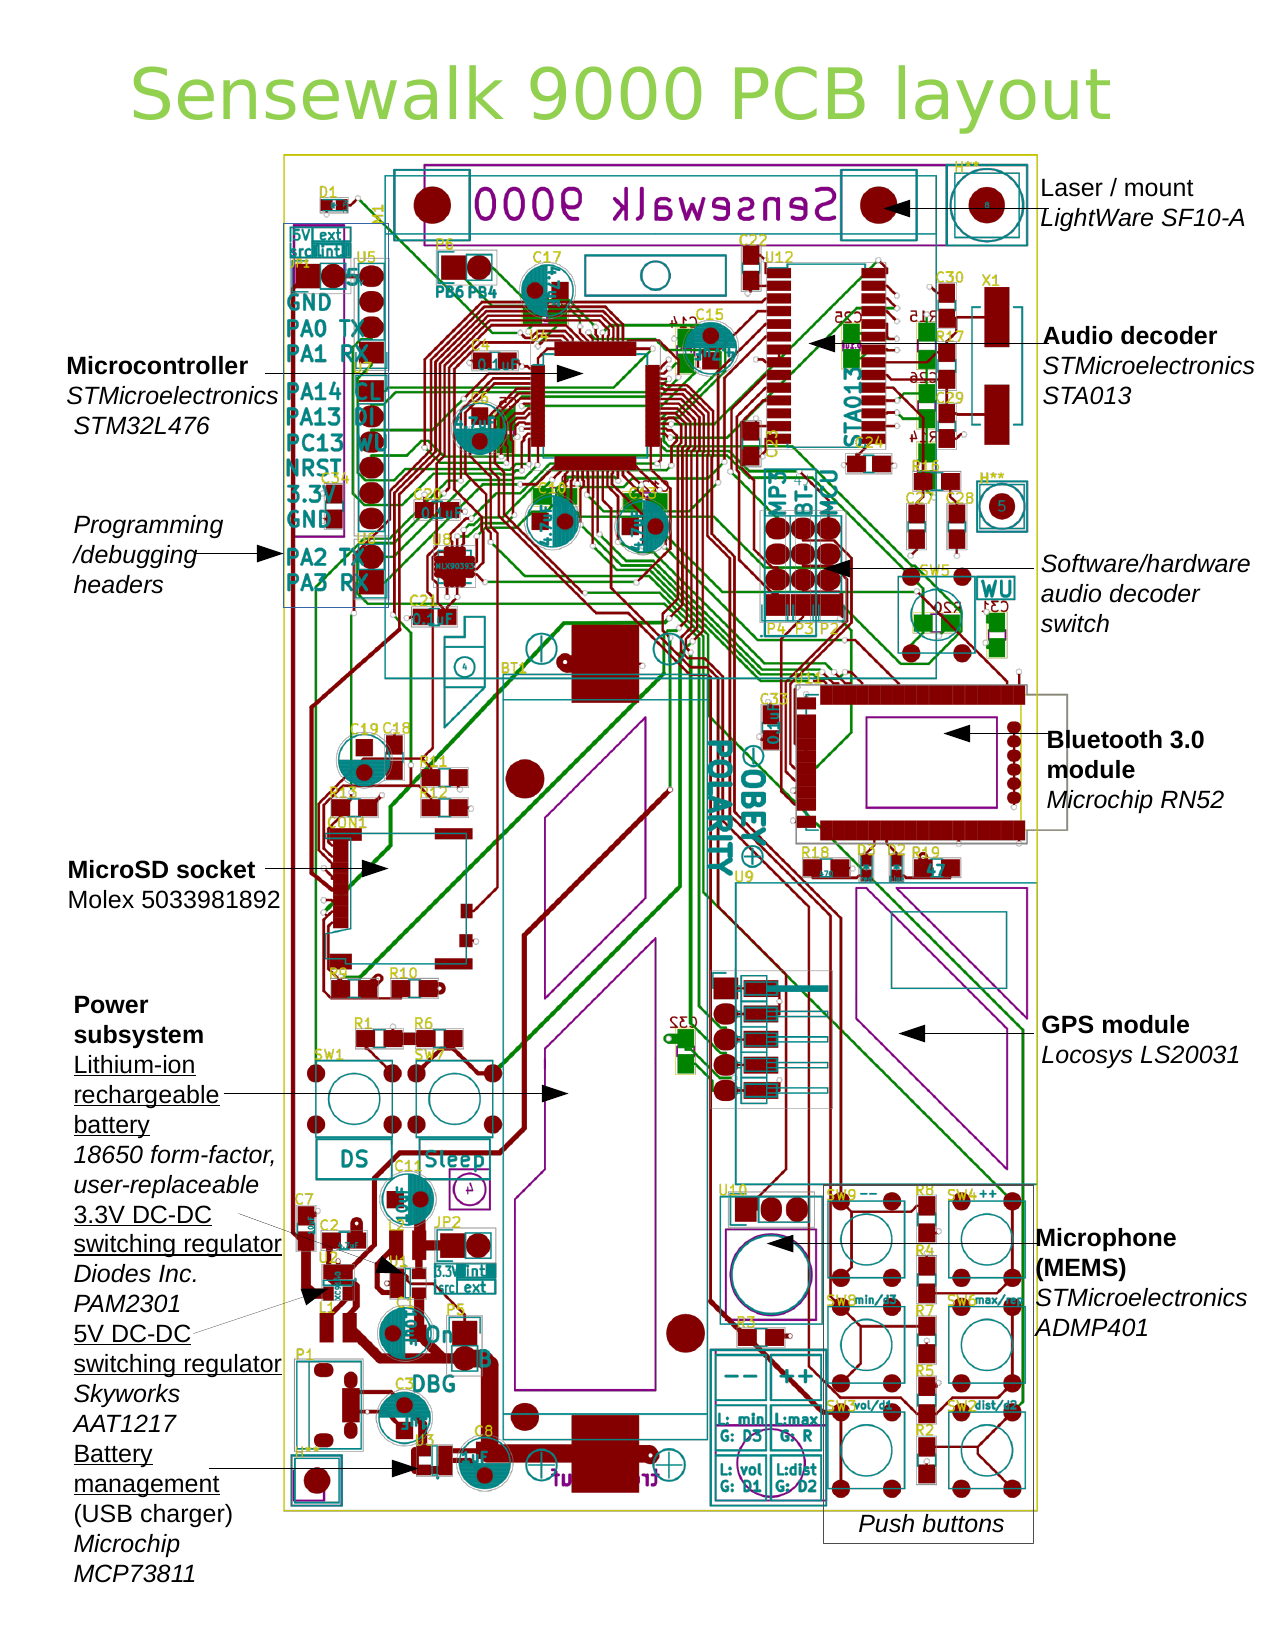

Sensewalk 9000 PCB layout
Laser / mount
LightWare SF10-A
Audio decoder
STMicroelectronics STA013
Microcontroller
STMicroelectronics
 STM32L476
Programming
/debugging
headers
Software/hardware audio decoder switch
Bluetooth 3.0 module
Microchip RN52
MicroSD socket
Molex 5033981892
Power subsystem
Lithium-ion rechargeable battery
18650 form-factor, user-replaceable
3.3V DC-DC switching regulator
Diodes Inc. PAM2301
5V DC-DC switching regulator
Skyworks AAT1217
Battery management (USB charger)
Microchip MCP73811
GPS module
Locosys LS20031
Microphone (MEMS)
STMicroelectronics ADMP401
Push buttons